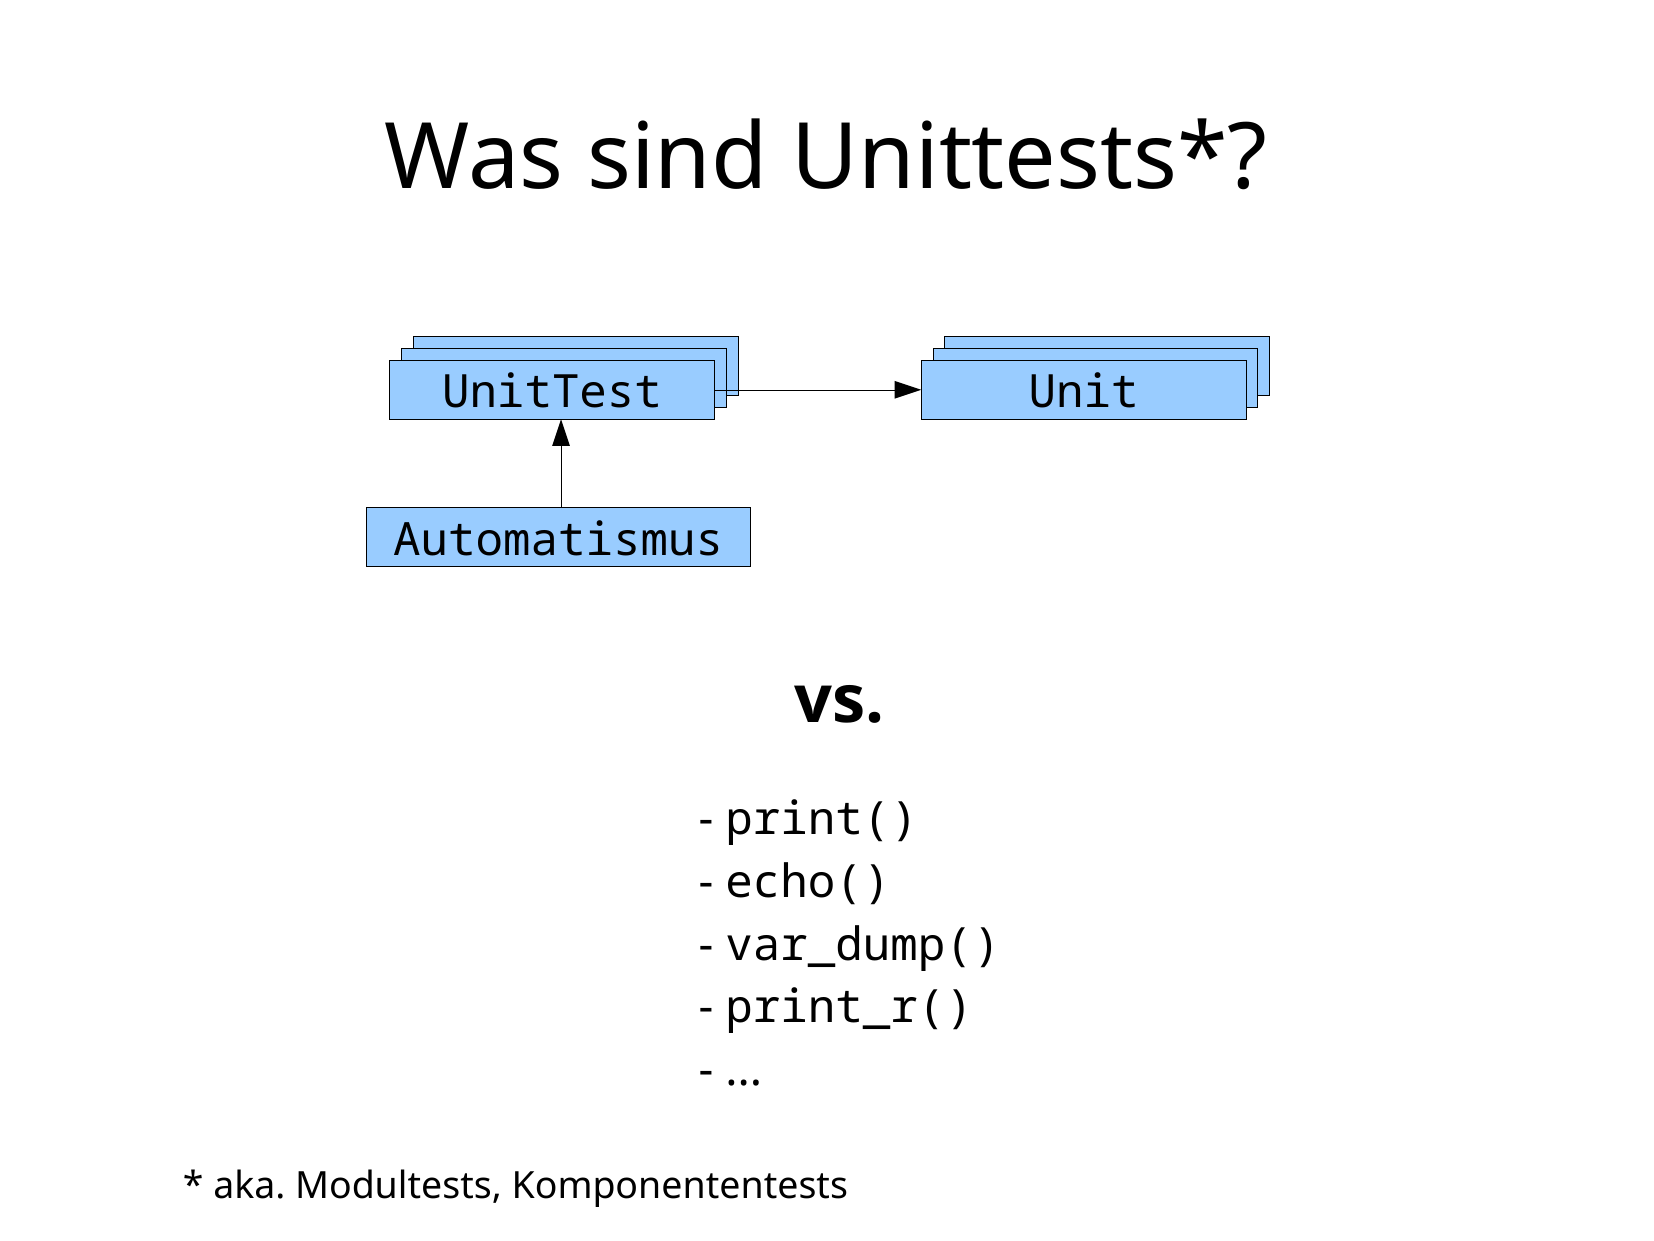

# Was sind Unittests*?
UnitTest
Unit
UnitTest
Unit
UnitTest
Unit
Automatismus
vs.
- print()
- echo()
- var_dump()
- print_r()
- ...
* aka. Modultests, Komponententests